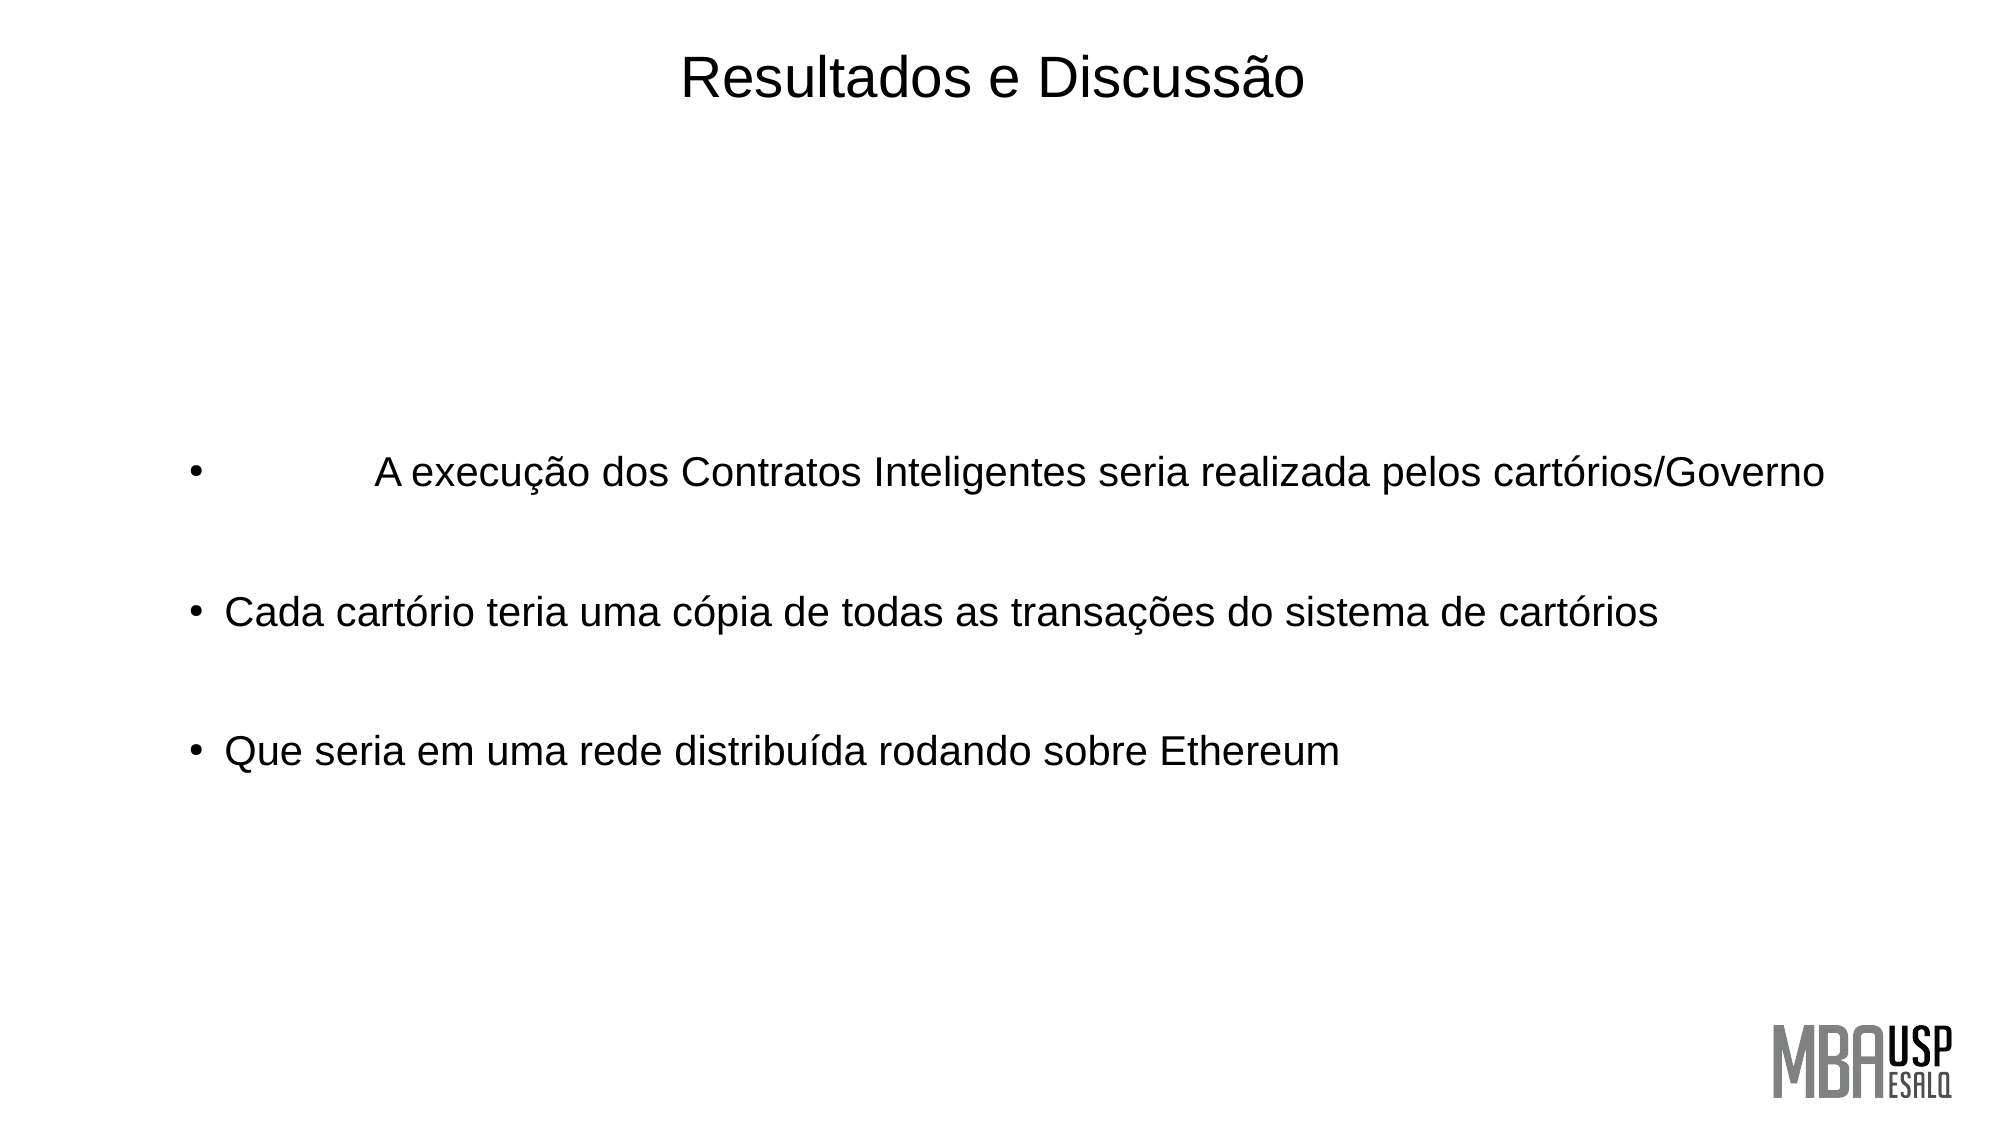

Resultados e Discussão
	A execução dos Contratos Inteligentes seria realizada pelos cartórios/Governo
Cada cartório teria uma cópia de todas as transações do sistema de cartórios
Que seria em uma rede distribuída rodando sobre Ethereum